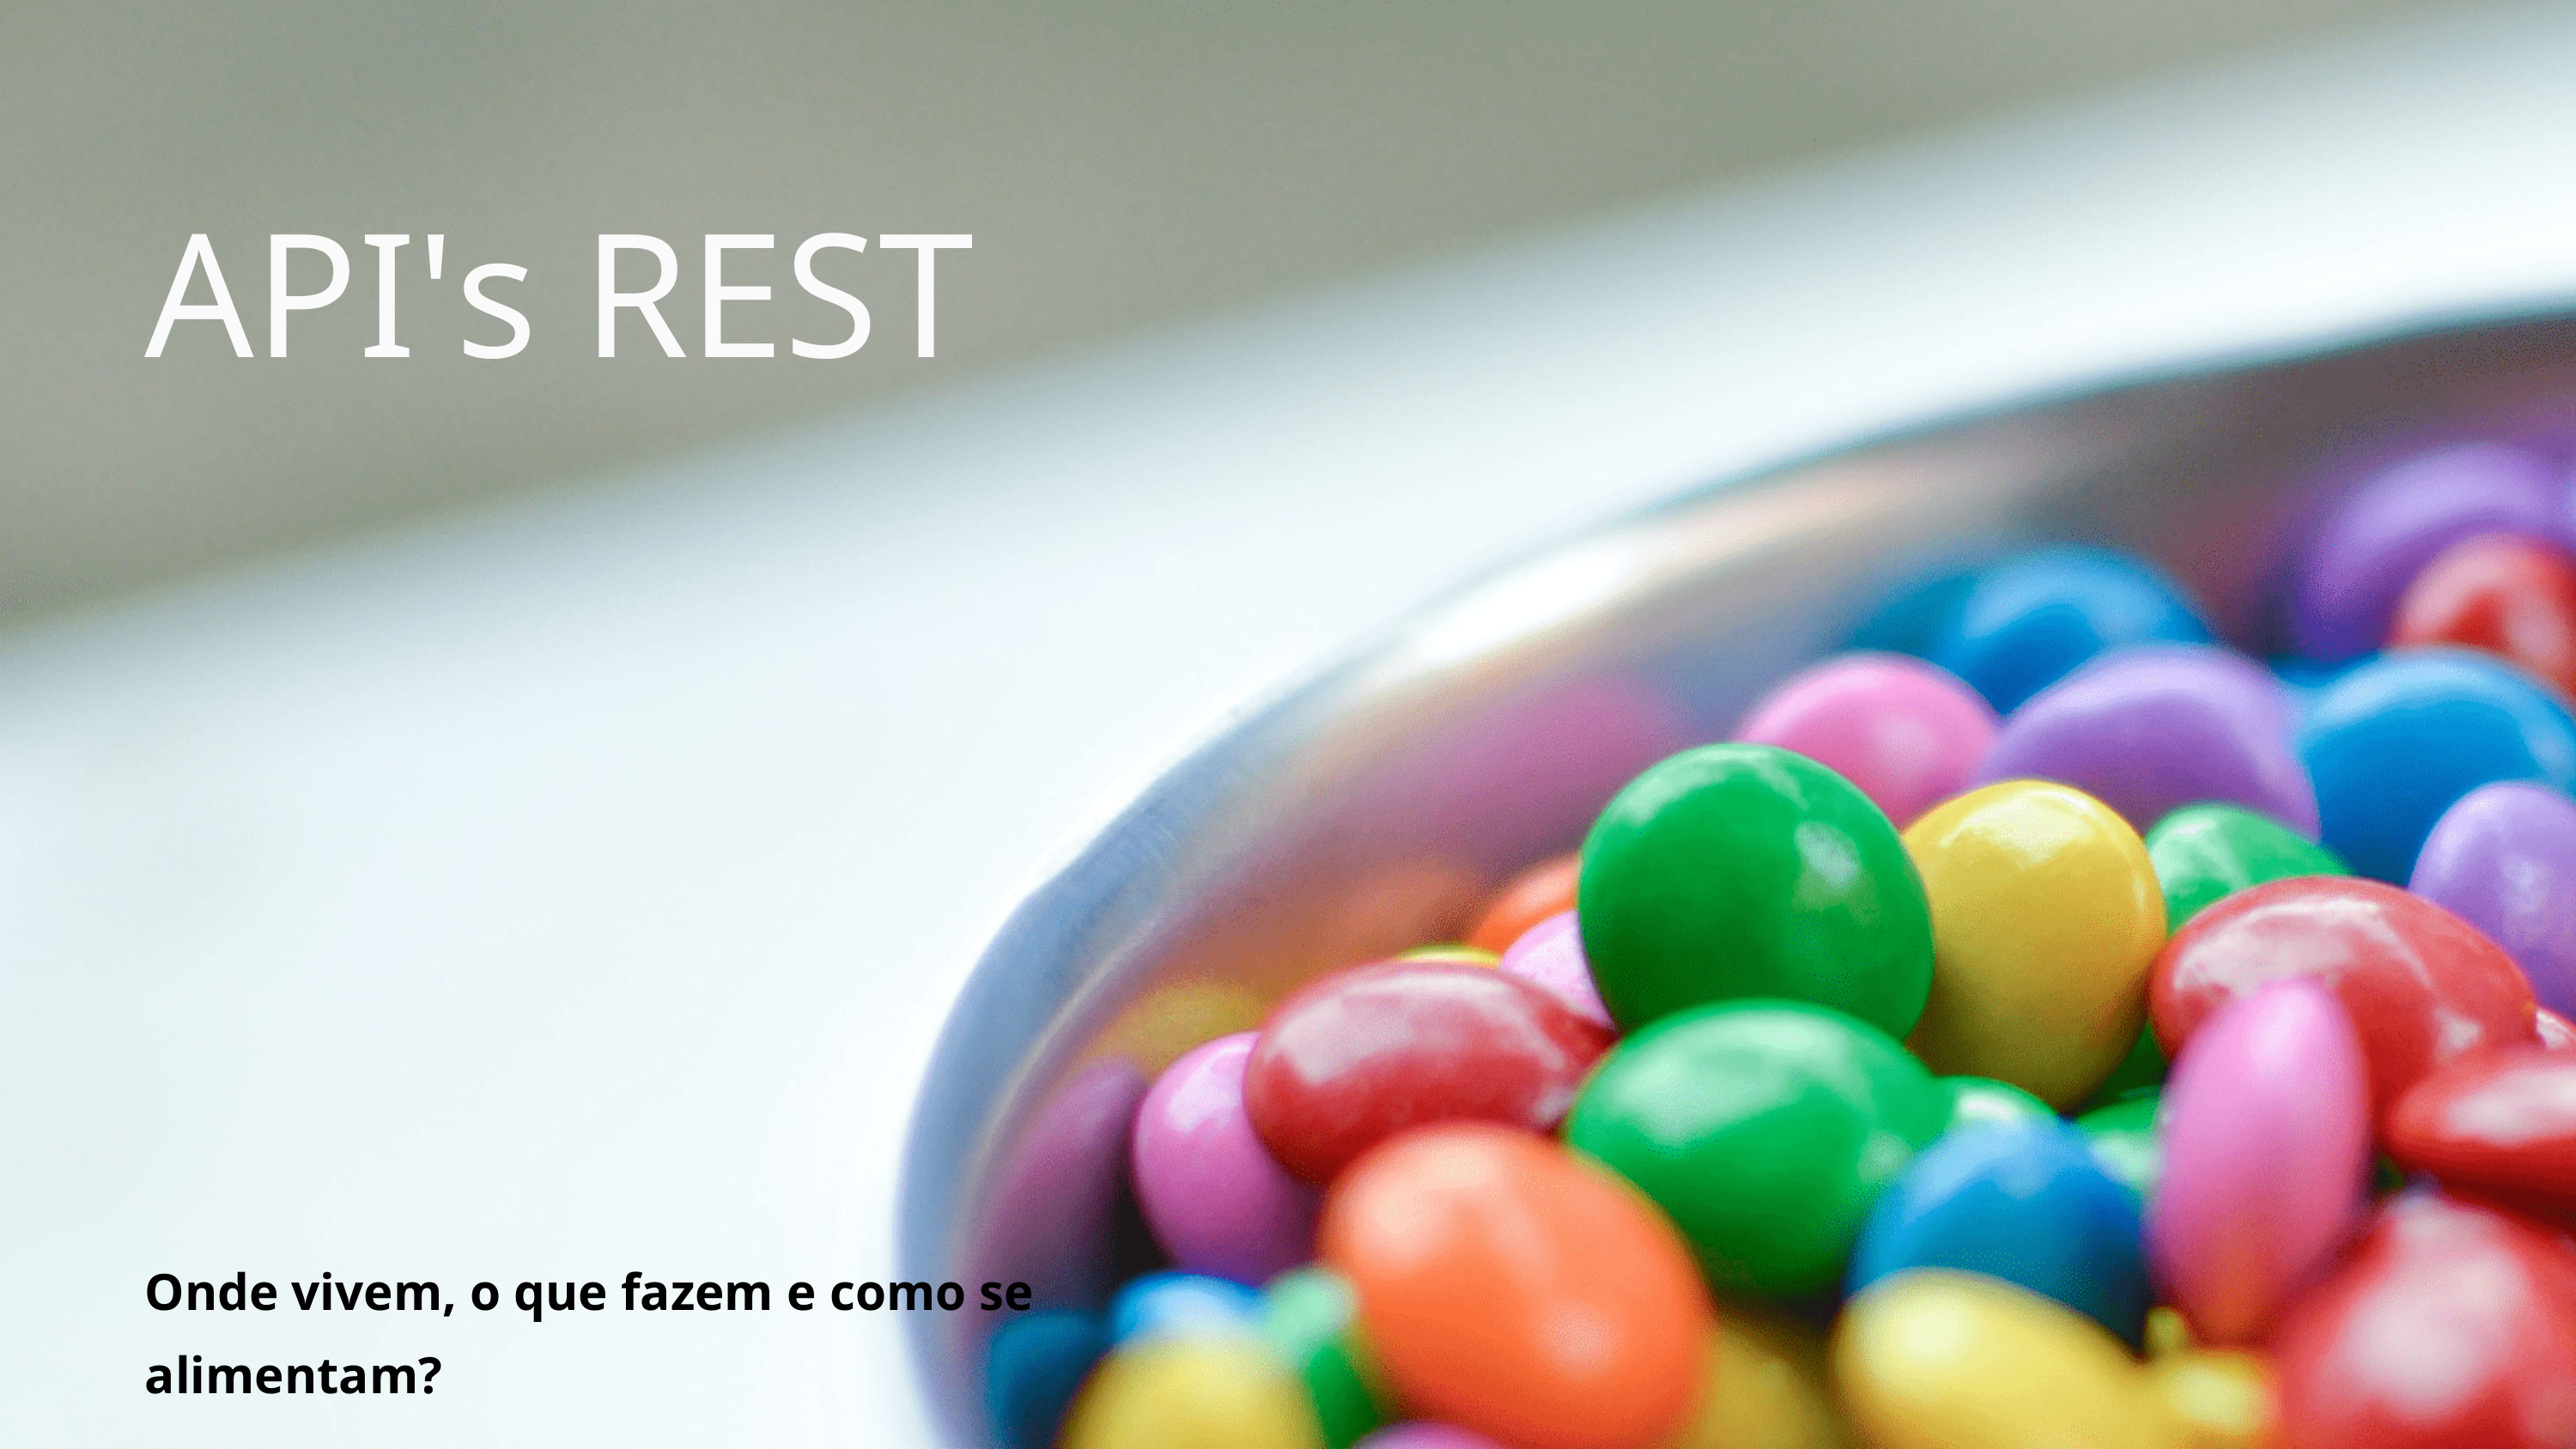

API's REST
Onde vivem, o que fazem e como se alimentam?